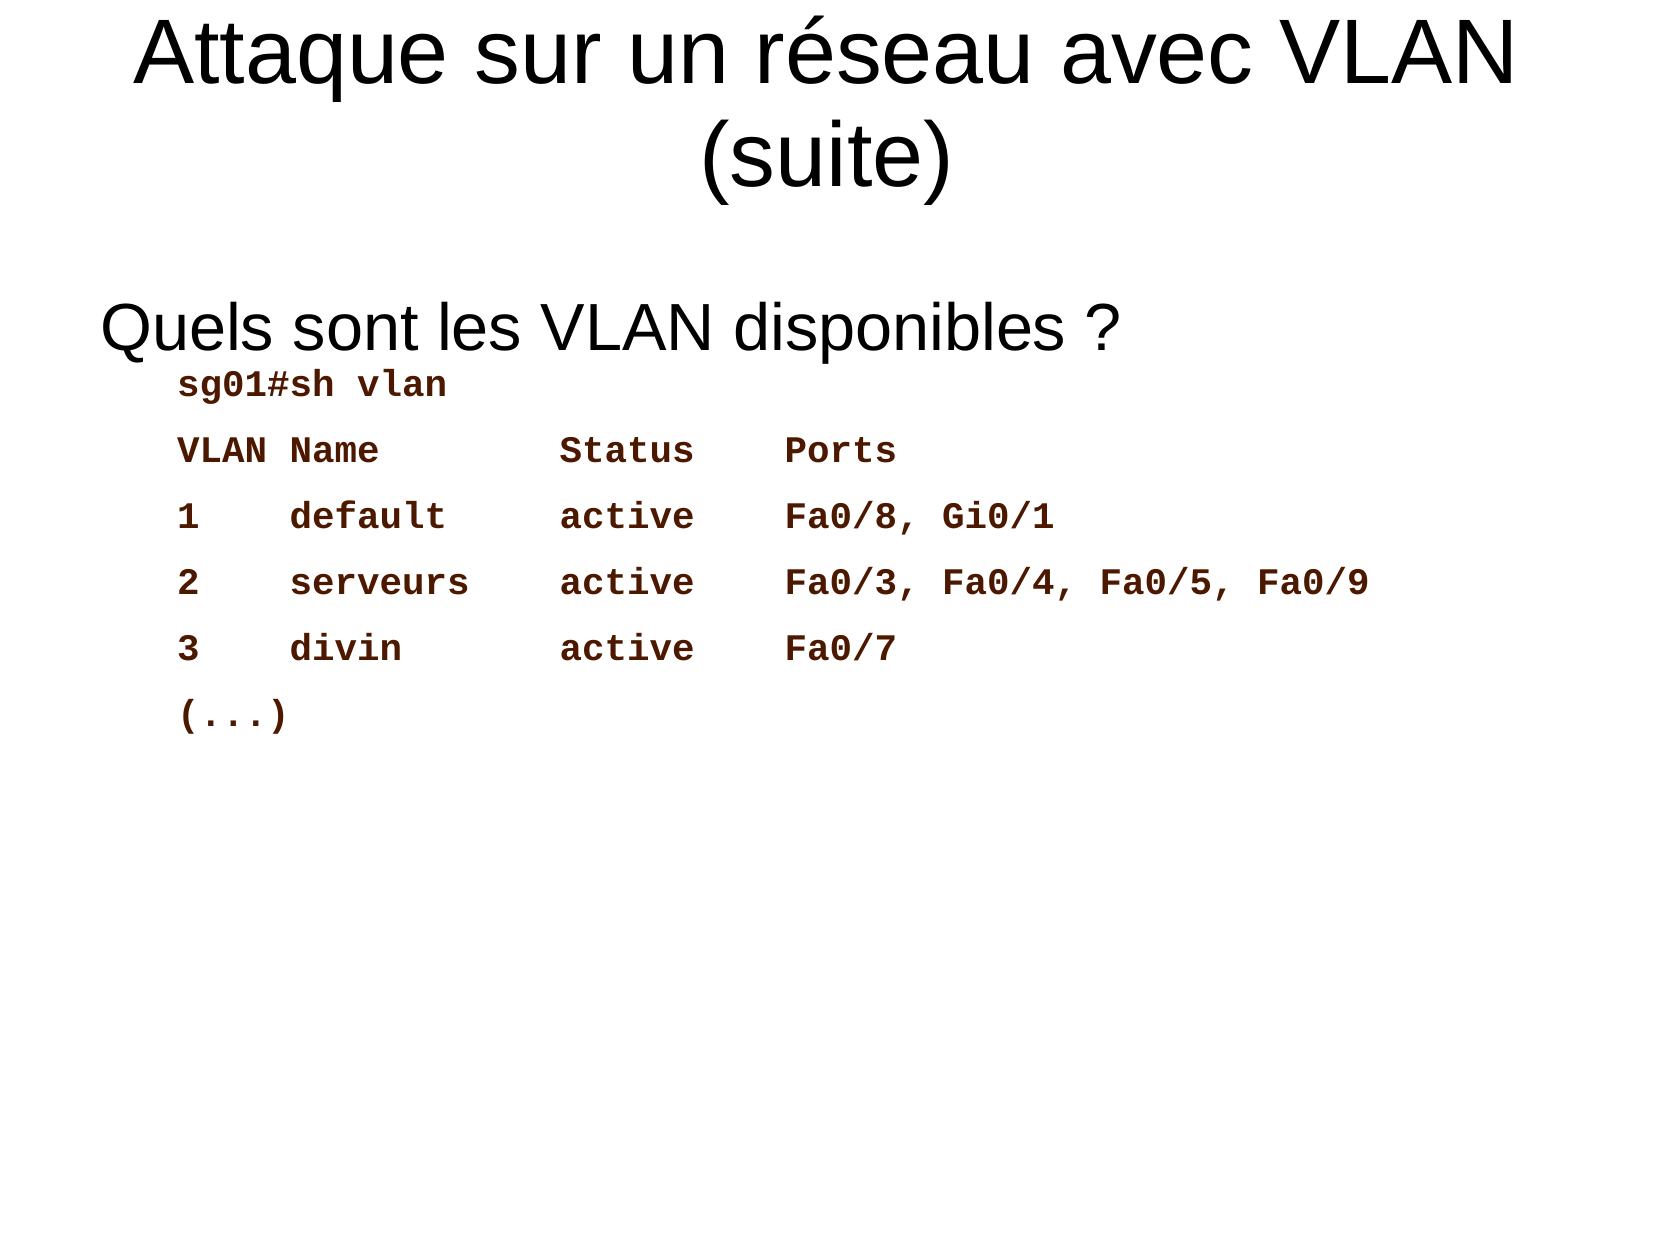

# Attaque sur un réseau avec VLAN (suite)
Quels sont les VLAN disponibles ?
sg01#sh vlan
VLAN Name Status Ports
1 default active Fa0/8, Gi0/1
2 serveurs active Fa0/3, Fa0/4, Fa0/5, Fa0/9
3 divin active Fa0/7
(...)